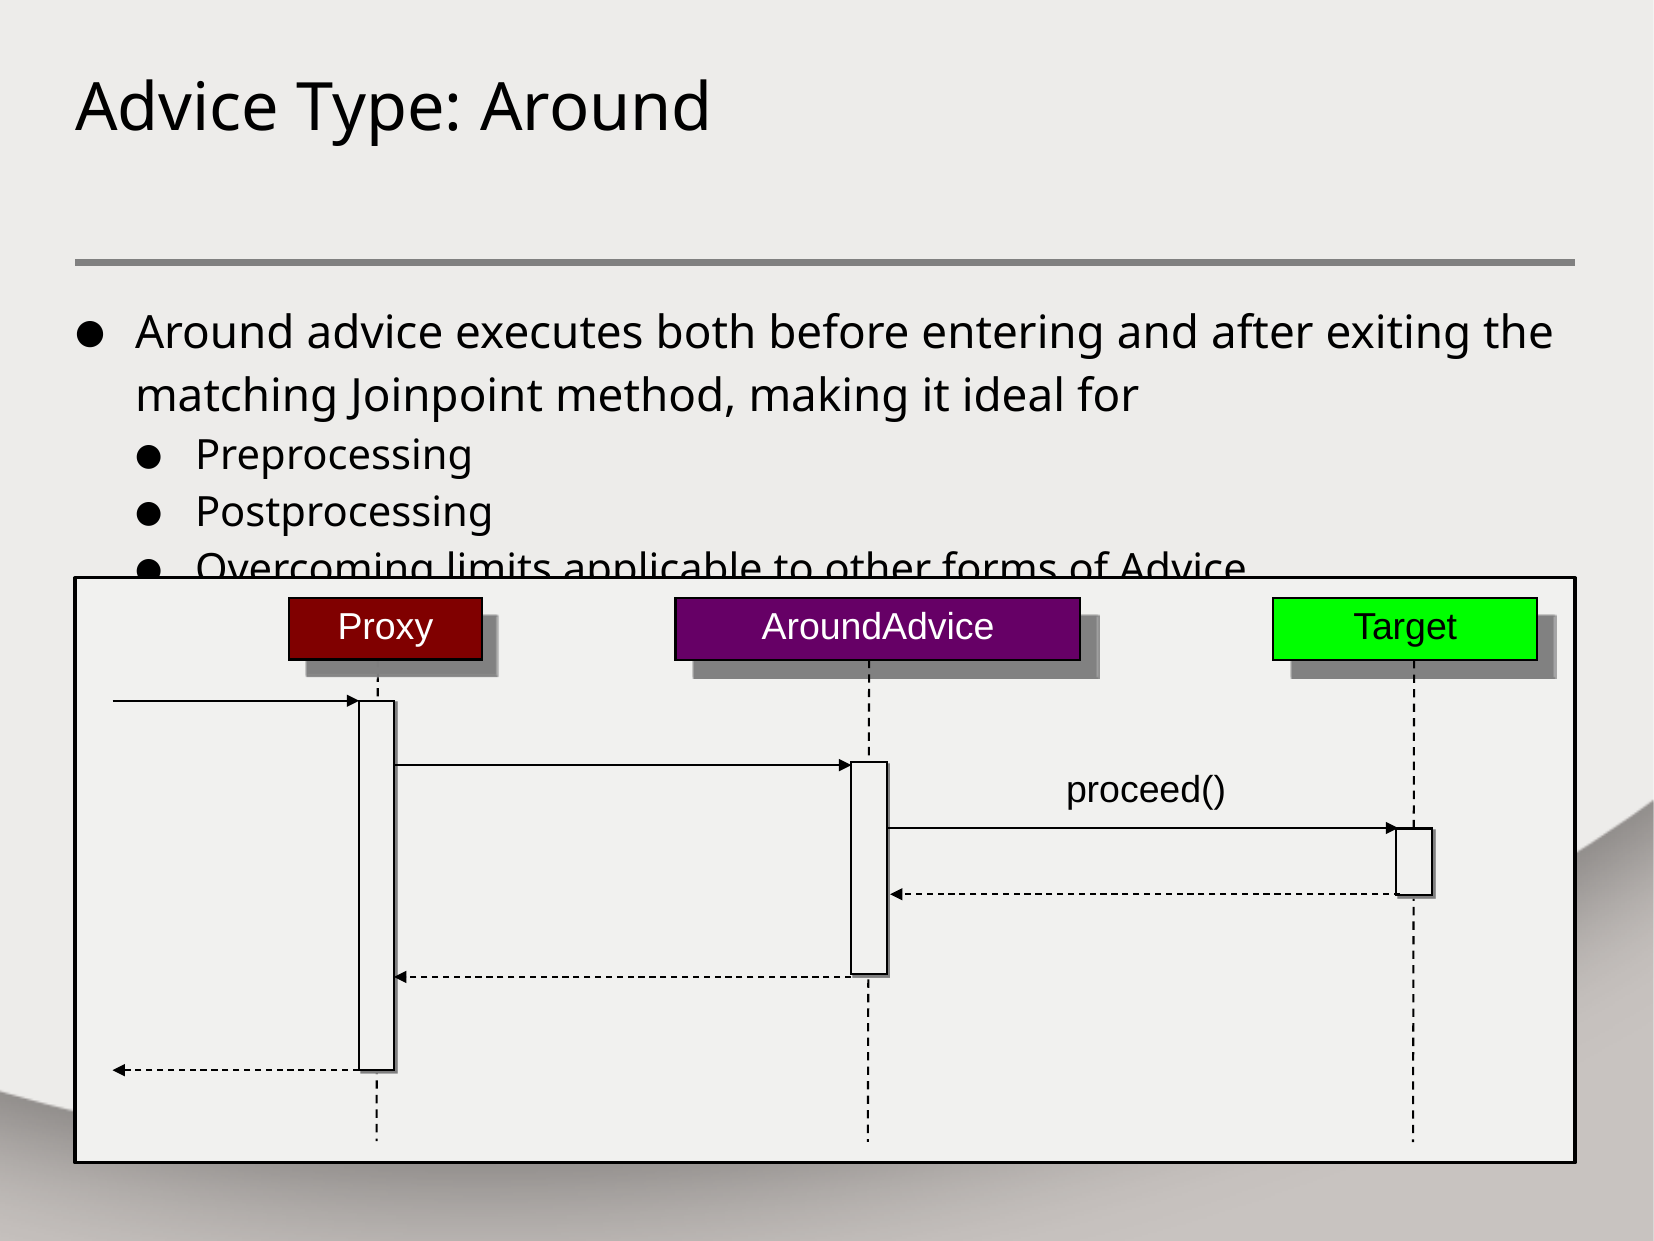

# Advice Type: Around
Around advice executes both before entering and after exiting the matching Joinpoint method, making it ideal for
Preprocessing
Postprocessing
Overcoming limits applicable to other forms of Advice
Proxy
AroundAdvice
Target
proceed()